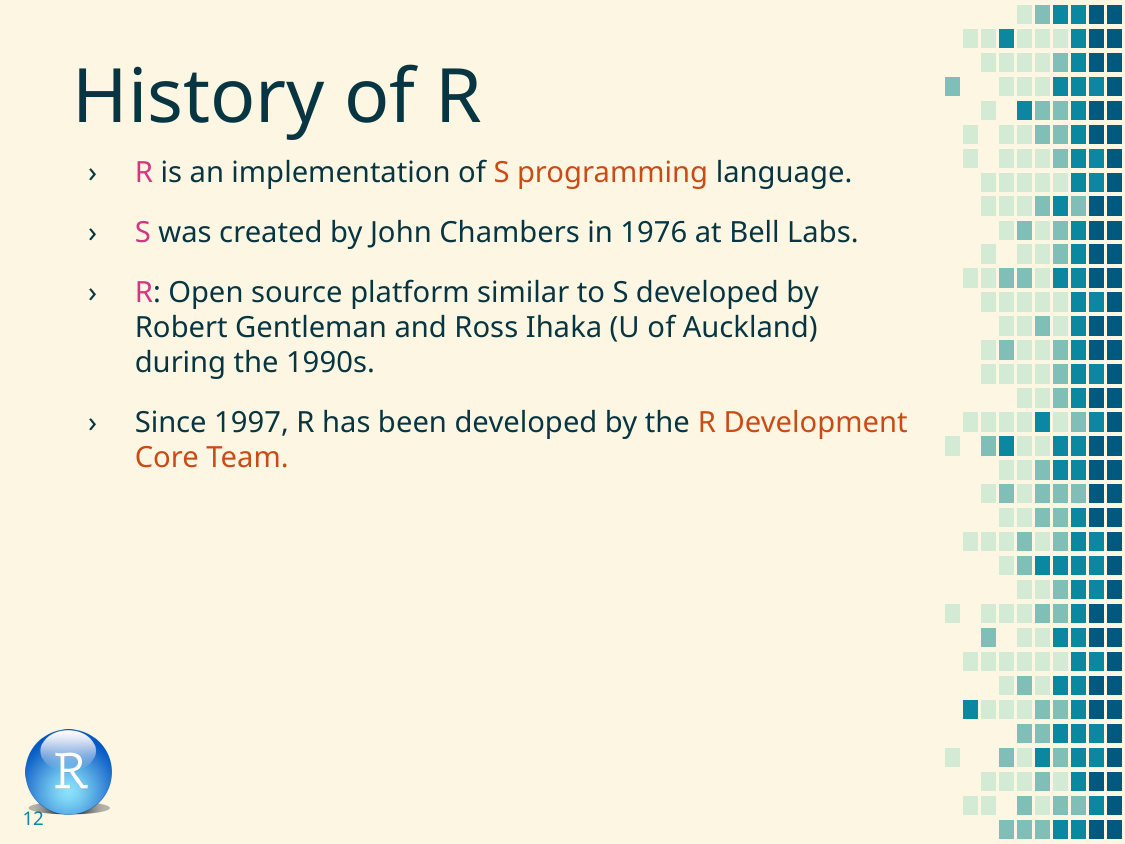

History of R
# R is an implementation of S programming language.
S was created by John Chambers in 1976 at Bell Labs.
R: Open source platform similar to S developed by Robert Gentleman and Ross Ihaka (U of Auckland) during the 1990s.
Since 1997, R has been developed by the R Development Core Team.